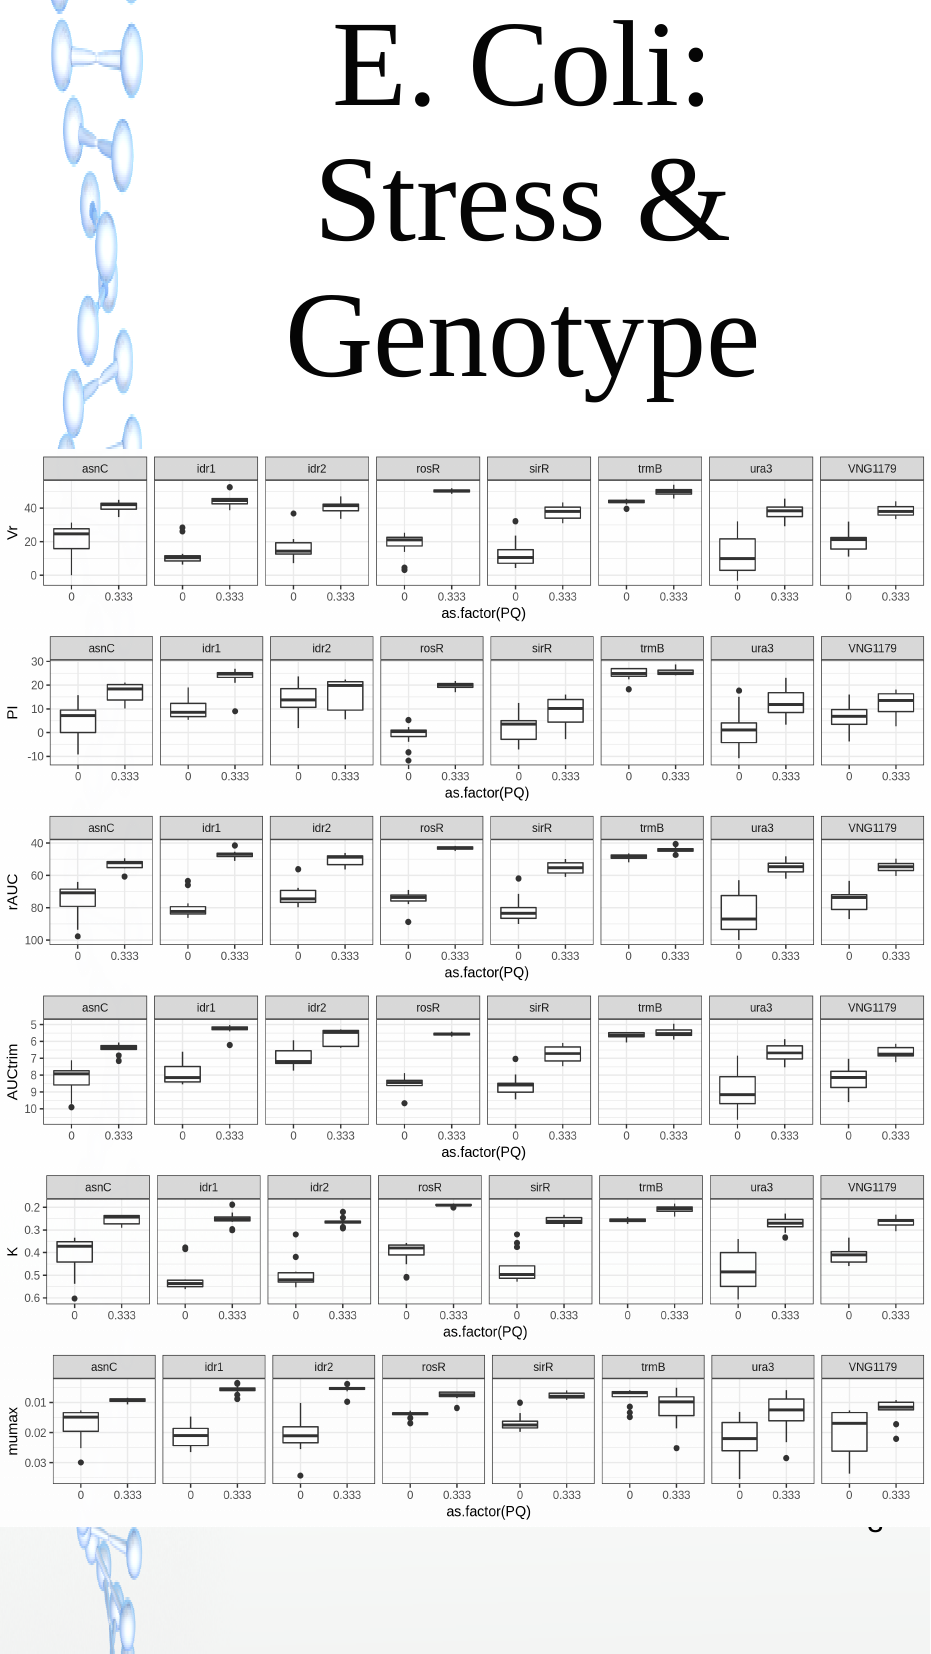

# E. Coli: Stress & Genotype
3